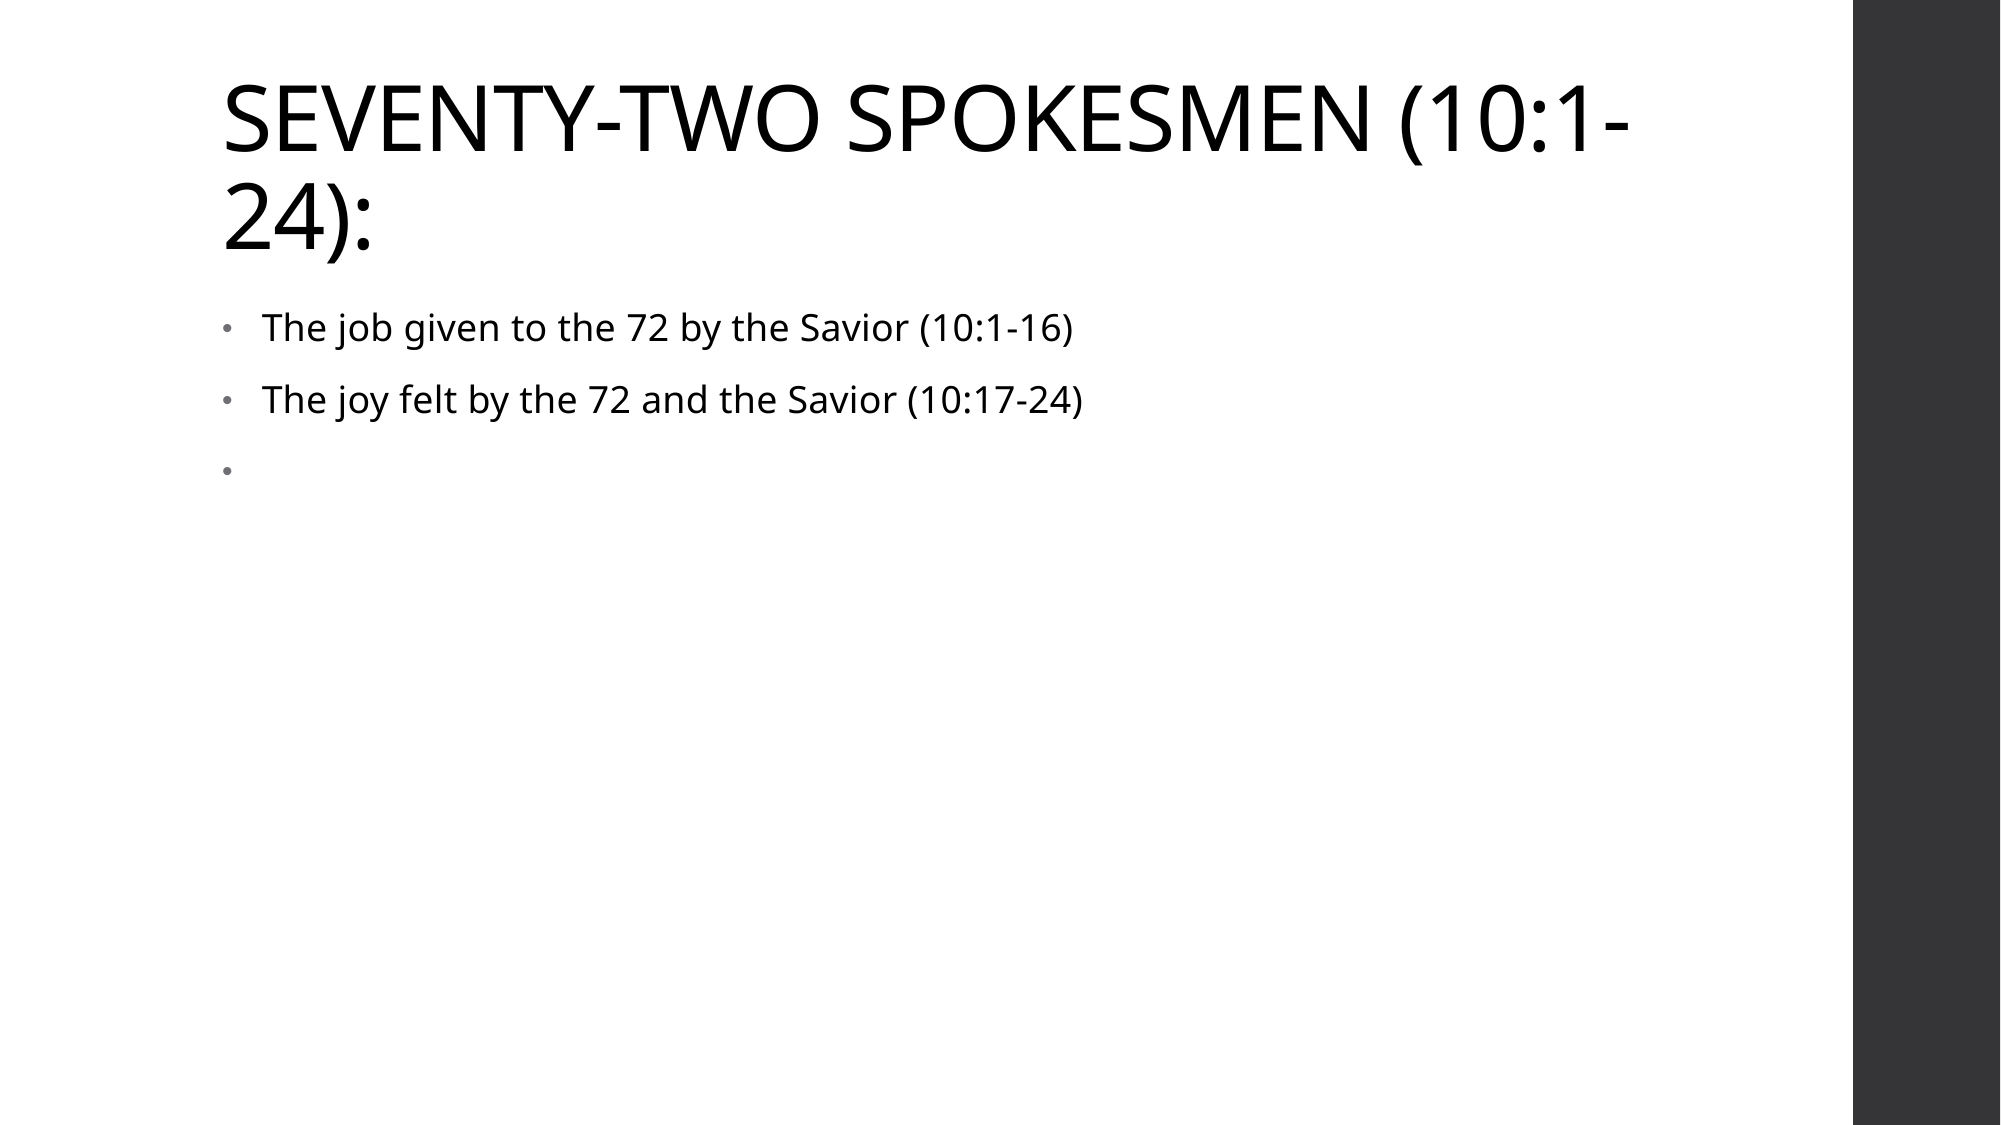

# SEVENTY-TWO SPOKESMEN (10:1-24):
 The job given to the 72 by the Savior (10:1-16)
 The joy felt by the 72 and the Savior (10:17-24)